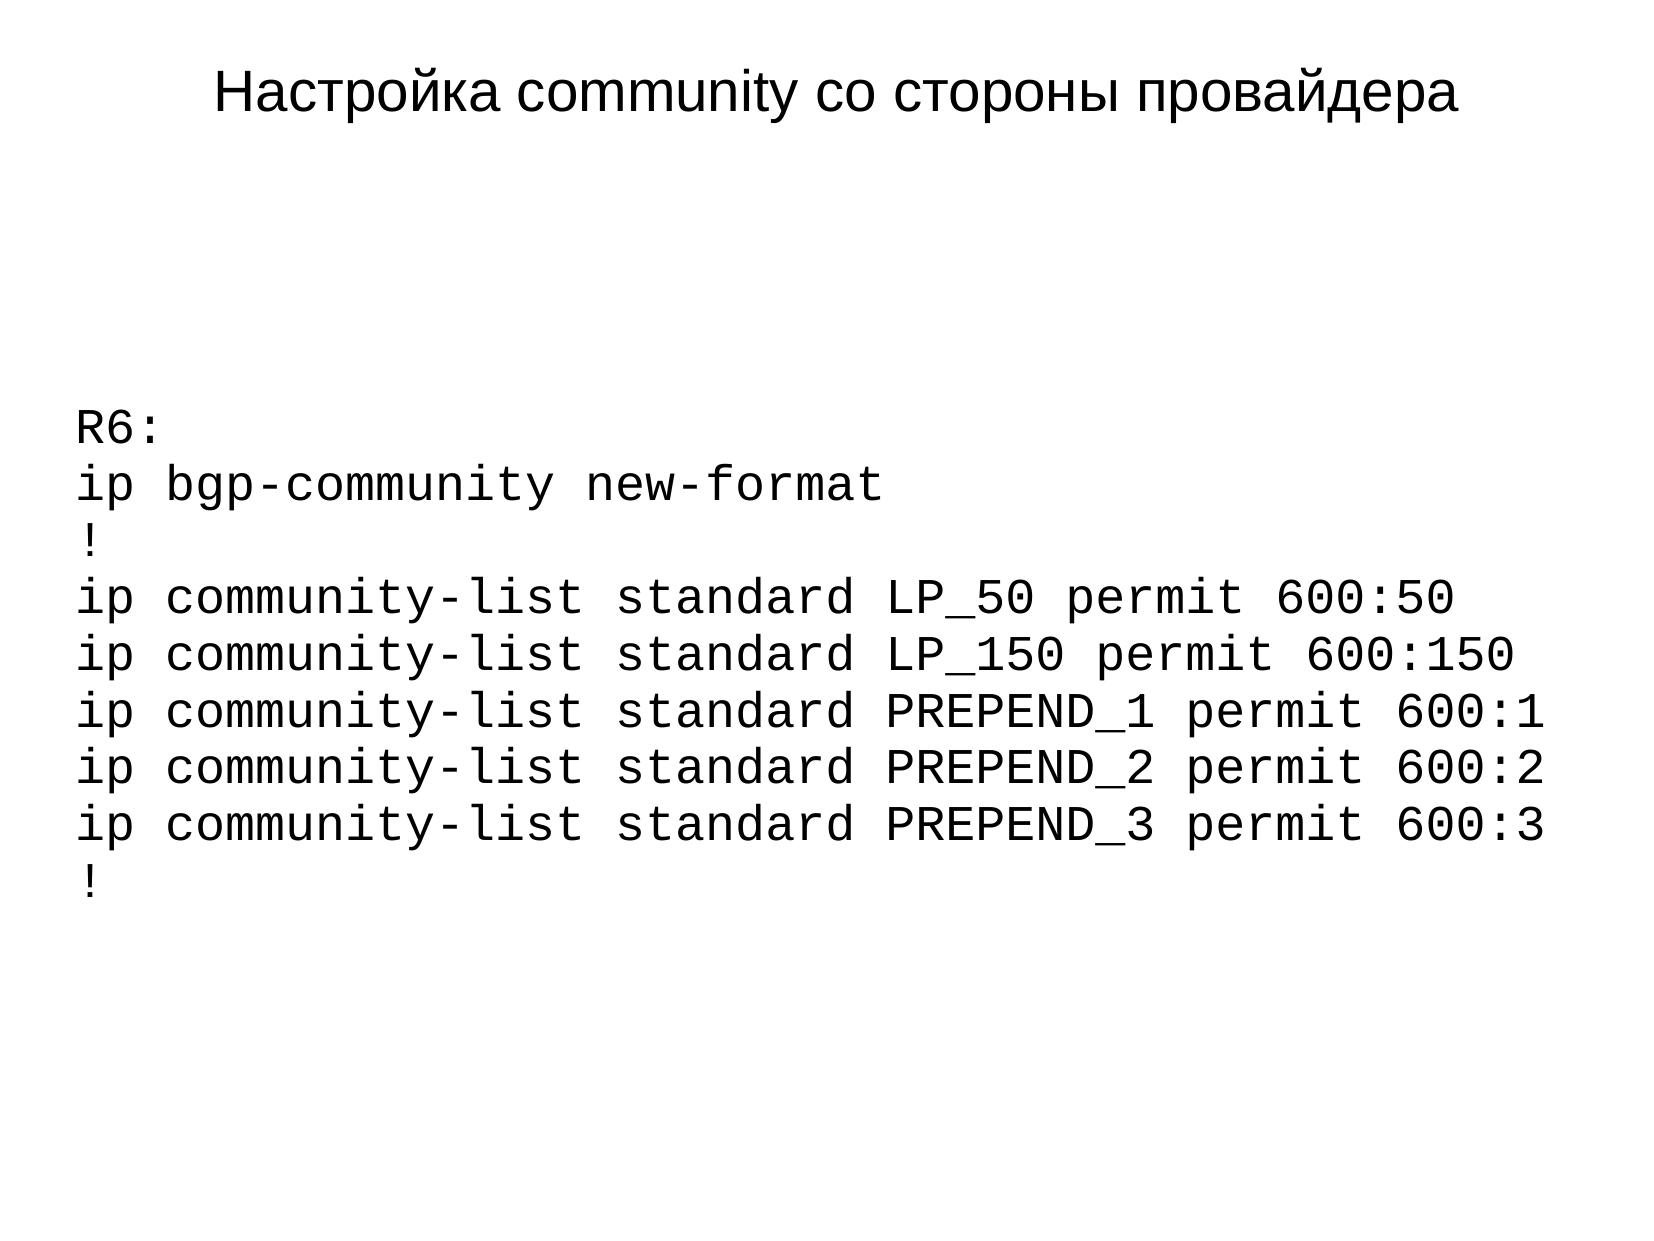

Настройка community со стороны провайдера
# R6:
ip bgp-community new-format
!
ip community-list standard LP_50 permit 600:50
ip community-list standard LP_150 permit 600:150
ip community-list standard PREPEND_1 permit 600:1
ip community-list standard PREPEND_2 permit 600:2
ip community-list standard PREPEND_3 permit 600:3
!